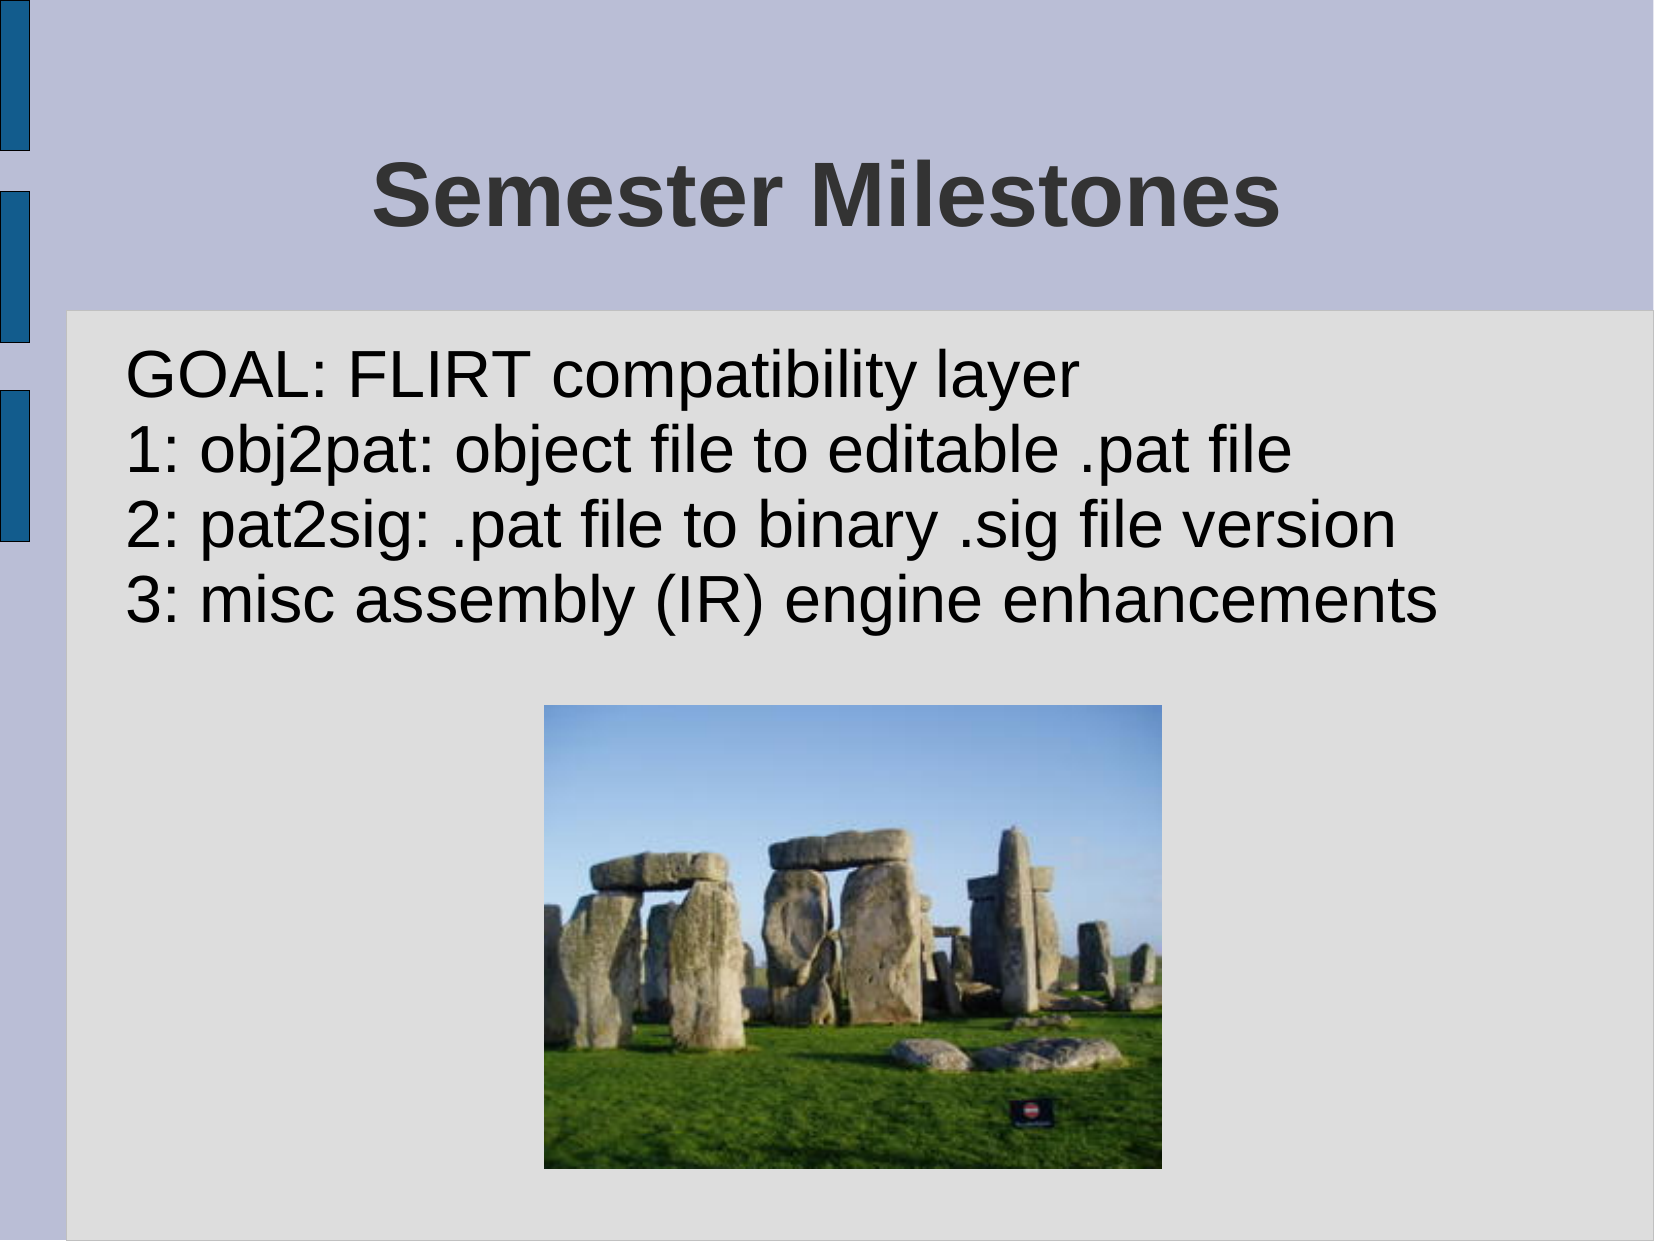

# Semester Milestones
GOAL: FLIRT compatibility layer
1: obj2pat: object file to editable .pat file
2: pat2sig: .pat file to binary .sig file version
3: misc assembly (IR) engine enhancements